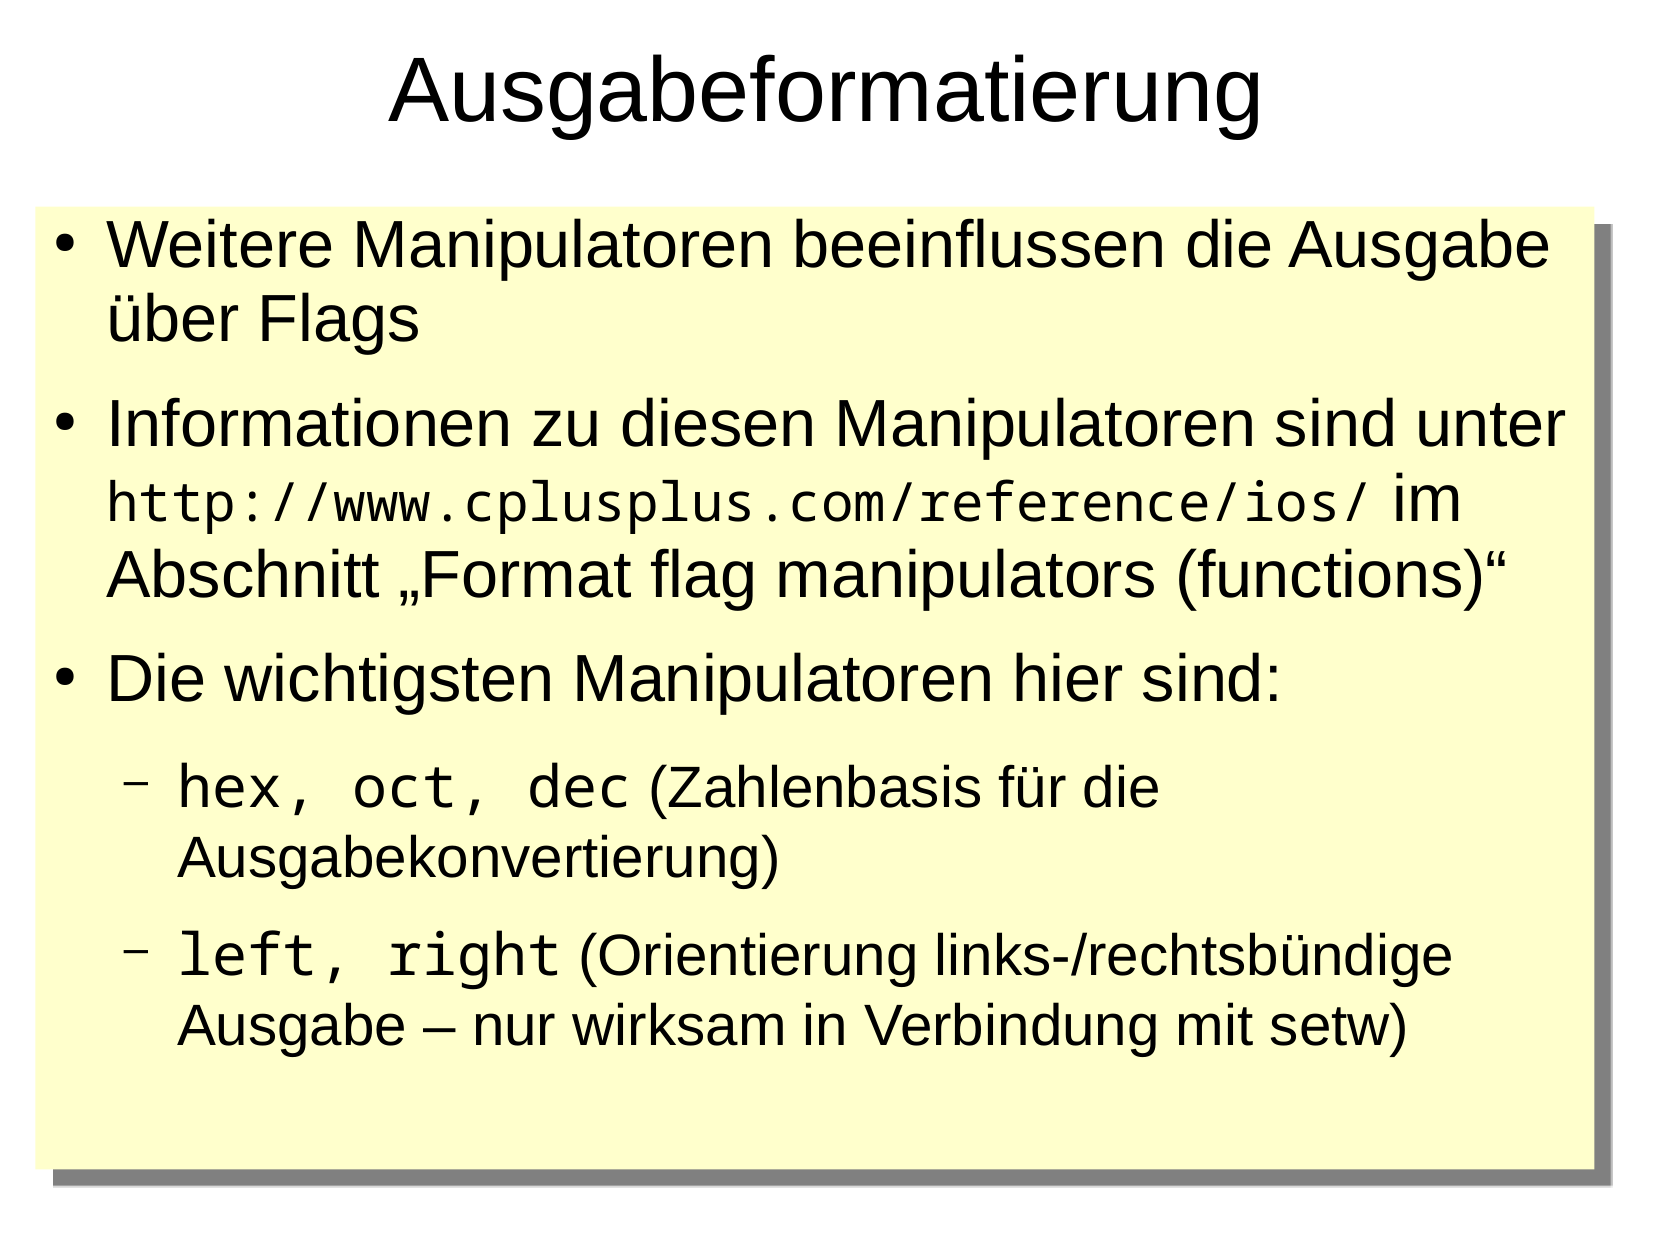

# Ausgabeformatierung
Weitere Manipulatoren beeinflussen die Ausgabe über Flags
Informationen zu diesen Manipulatoren sind unter http://www.cplusplus.com/reference/ios/ im Abschnitt „Format flag manipulators (functions)“
Die wichtigsten Manipulatoren hier sind:
hex, oct, dec (Zahlenbasis für die Ausgabekonvertierung)
left, right (Orientierung links-/rechtsbündige Ausgabe – nur wirksam in Verbindung mit setw)
20